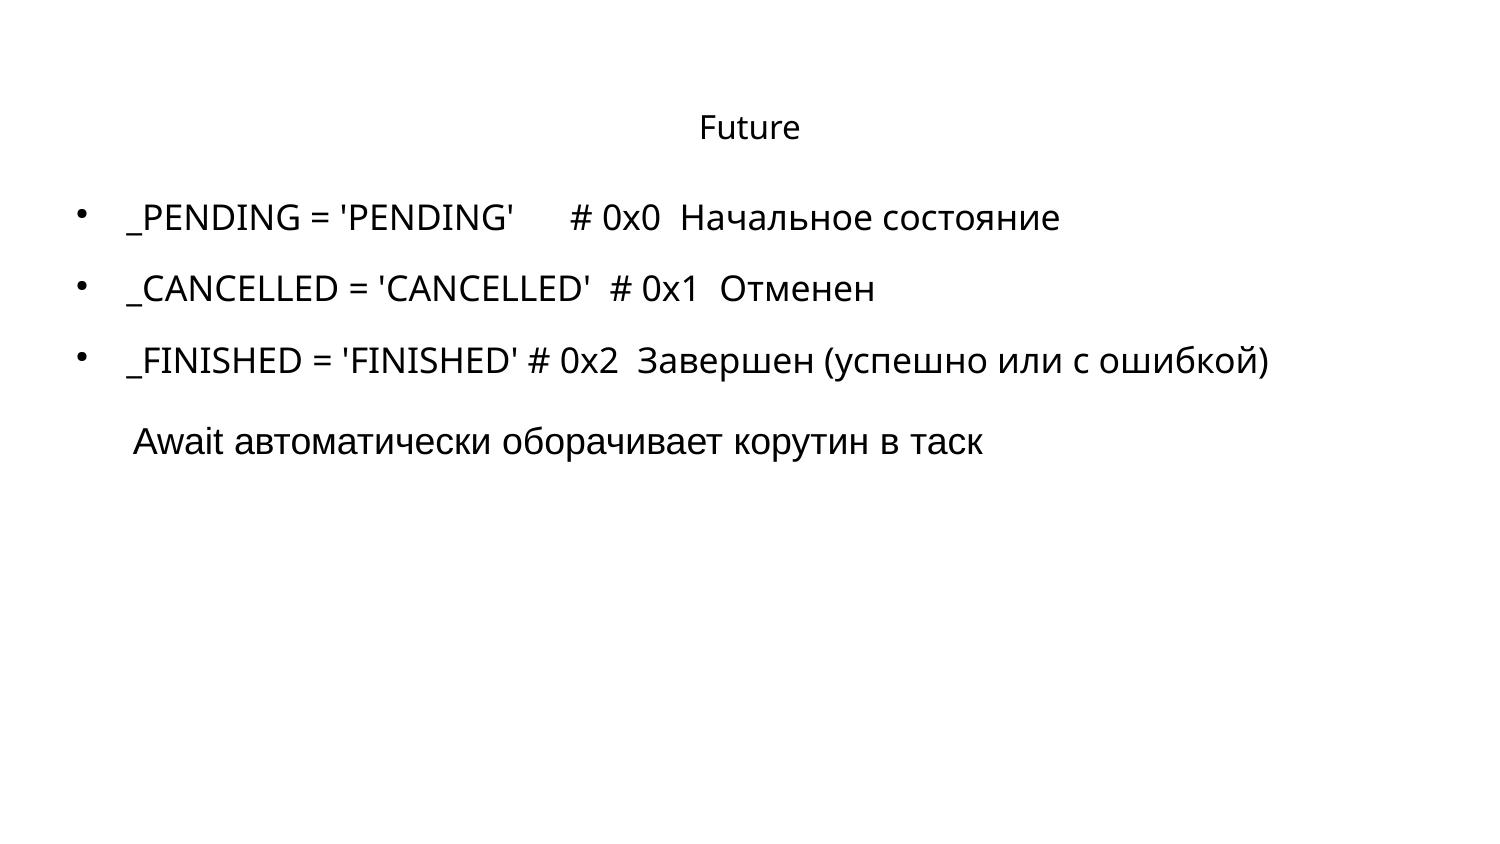

# Future
_PENDING = 'PENDING' # 0x0 Начальное состояние
_CANCELLED = 'CANCELLED' # 0x1 Отменен
_FINISHED = 'FINISHED' # 0x2 Завершен (успешно или с ошибкой)
Await автоматически оборачивает корутин в таск